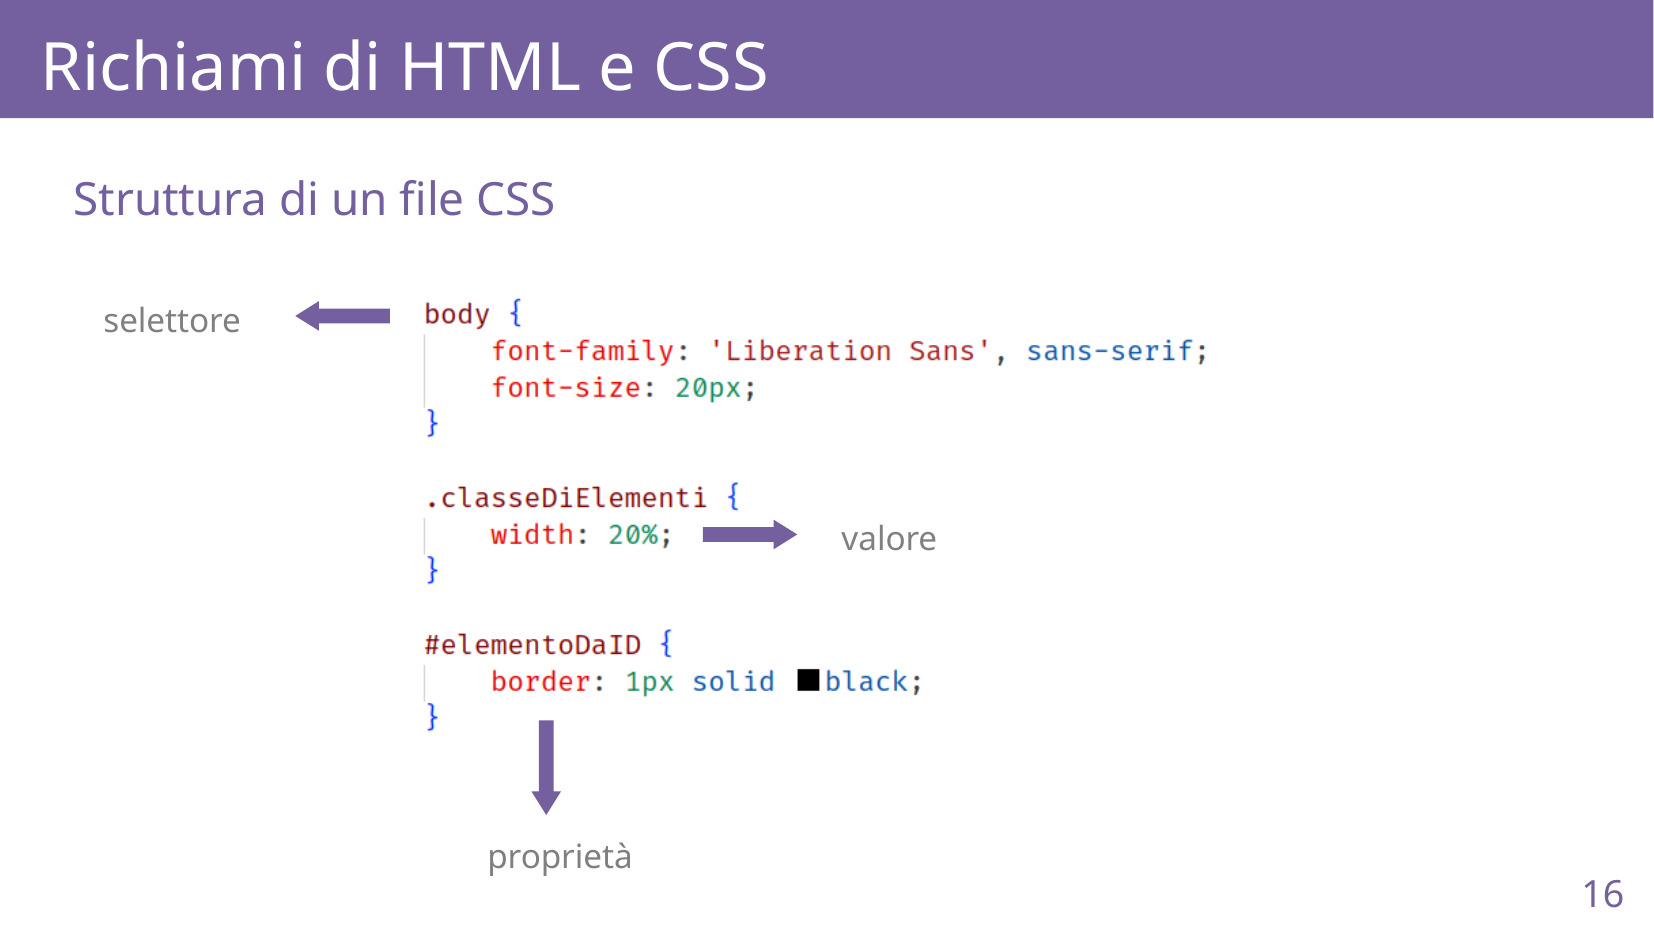

Richiami di HTML e CSS
Struttura di un file CSS
selettore
valore
proprietà